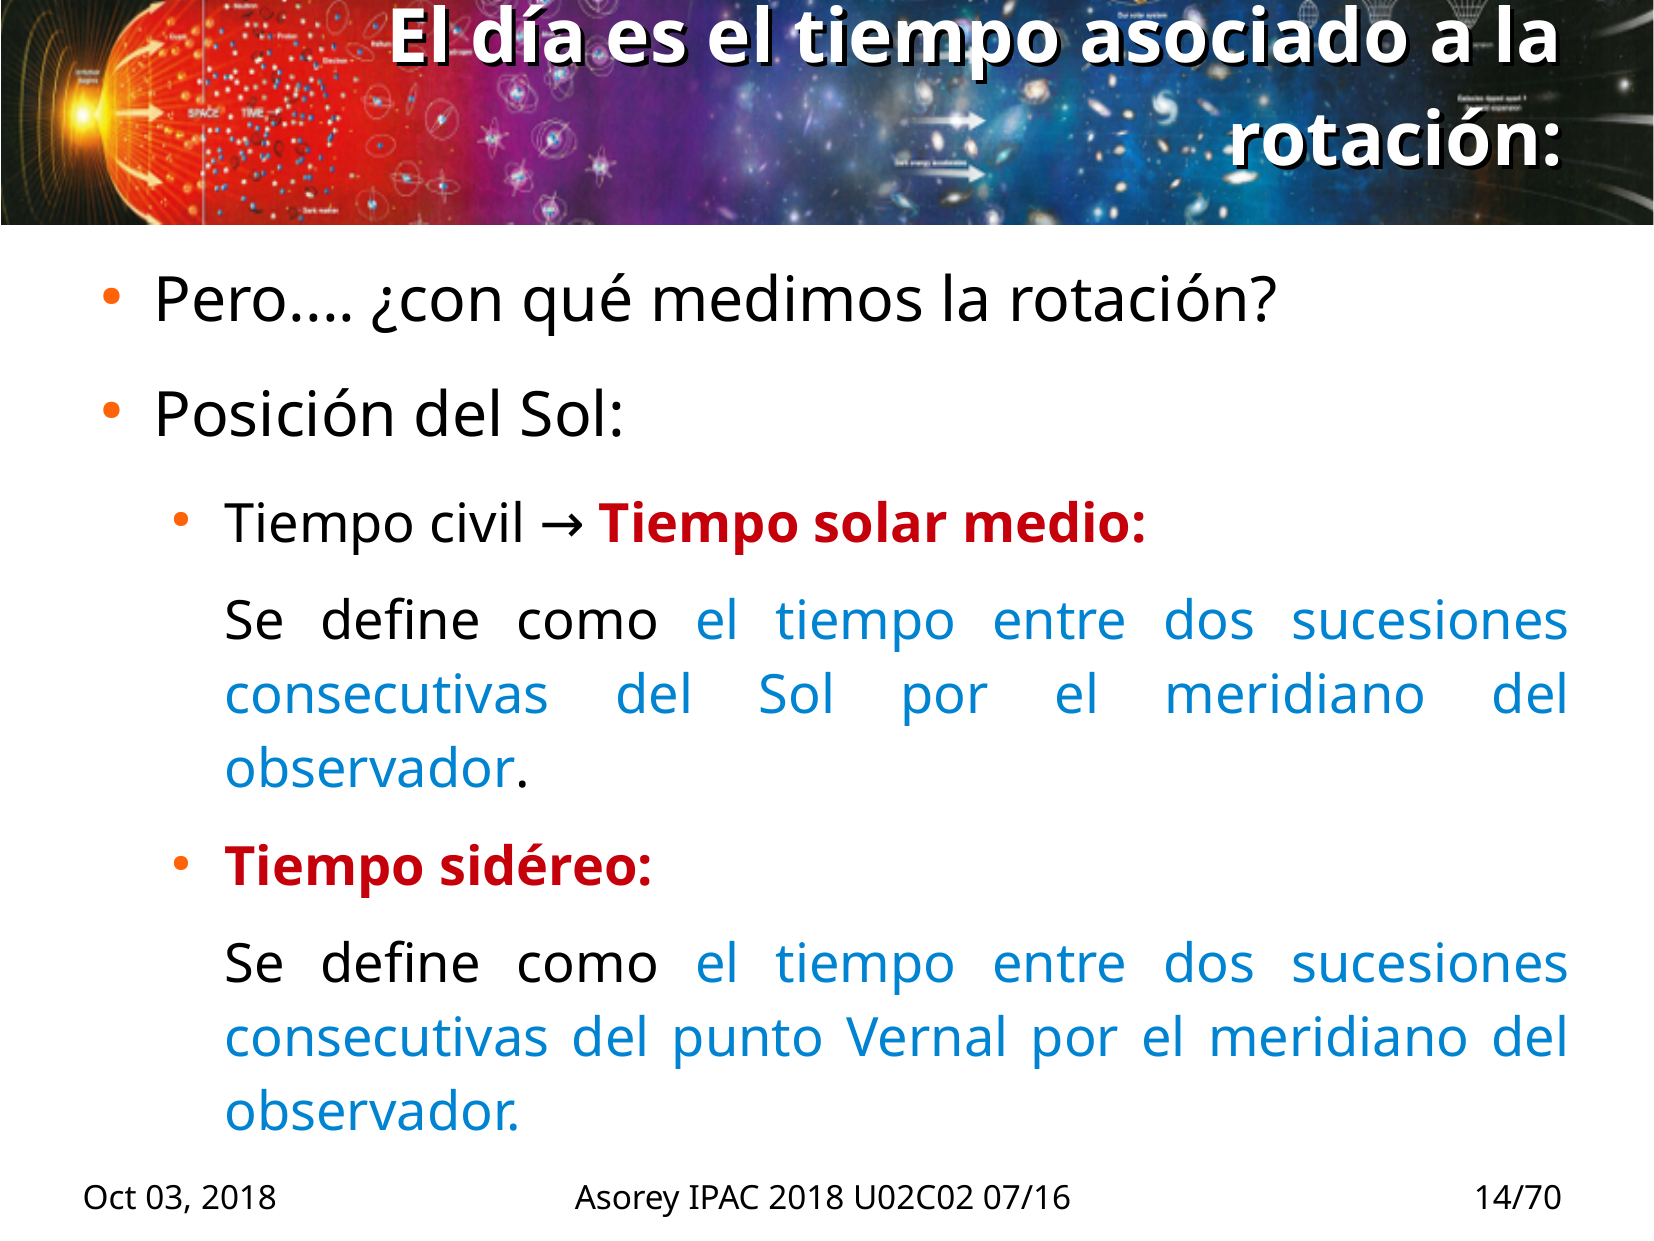

El día es el tiempo asociado a la rotación:
# Pero.... ¿con qué medimos la rotación?
Posición del Sol:
Tiempo civil → Tiempo solar medio:
Se define como el tiempo entre dos sucesiones consecutivas del Sol por el meridiano del observador.
Tiempo sidéreo:
Se define como el tiempo entre dos sucesiones consecutivas del punto Vernal por el meridiano del observador.
Oct 03, 2018
Asorey IPAC 2018 U02C02 07/16
14